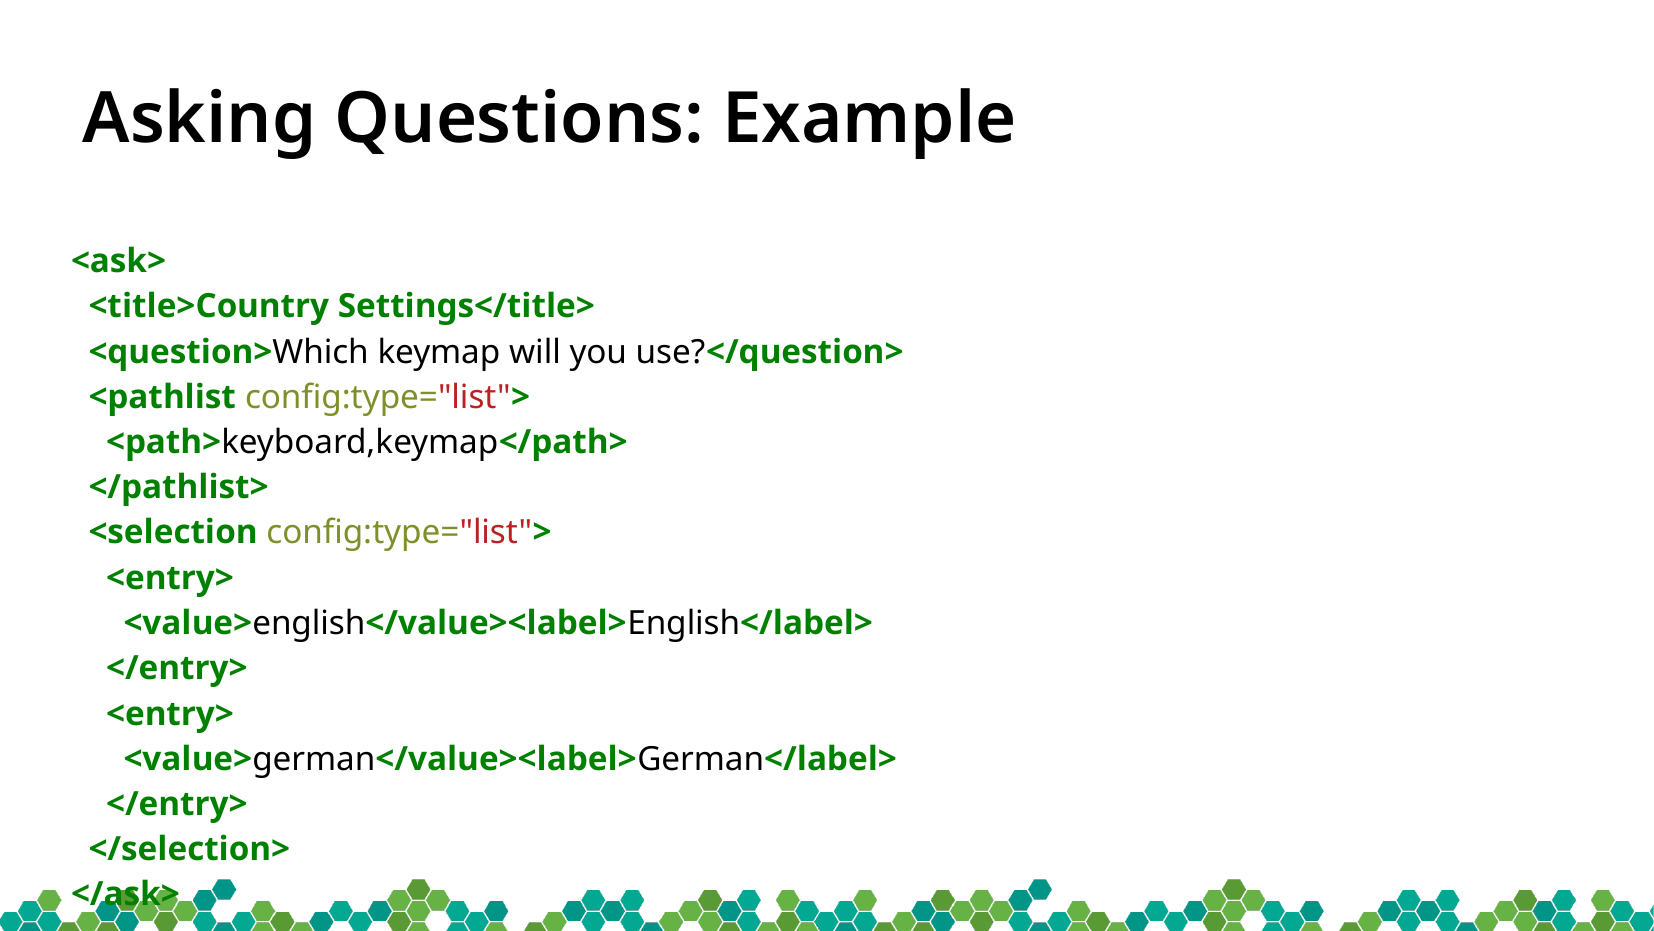

# Asking Questions: Example
<ask>
 <title>Country Settings</title>
 <question>Which keymap will you use?</question>
 <pathlist config:type="list">
 <path>keyboard,keymap</path>
 </pathlist>
 <selection config:type="list">
 <entry>
 <value>english</value><label>English</label>
 </entry>
 <entry>
 <value>german</value><label>German</label>
 </entry>
 </selection>
</ask>